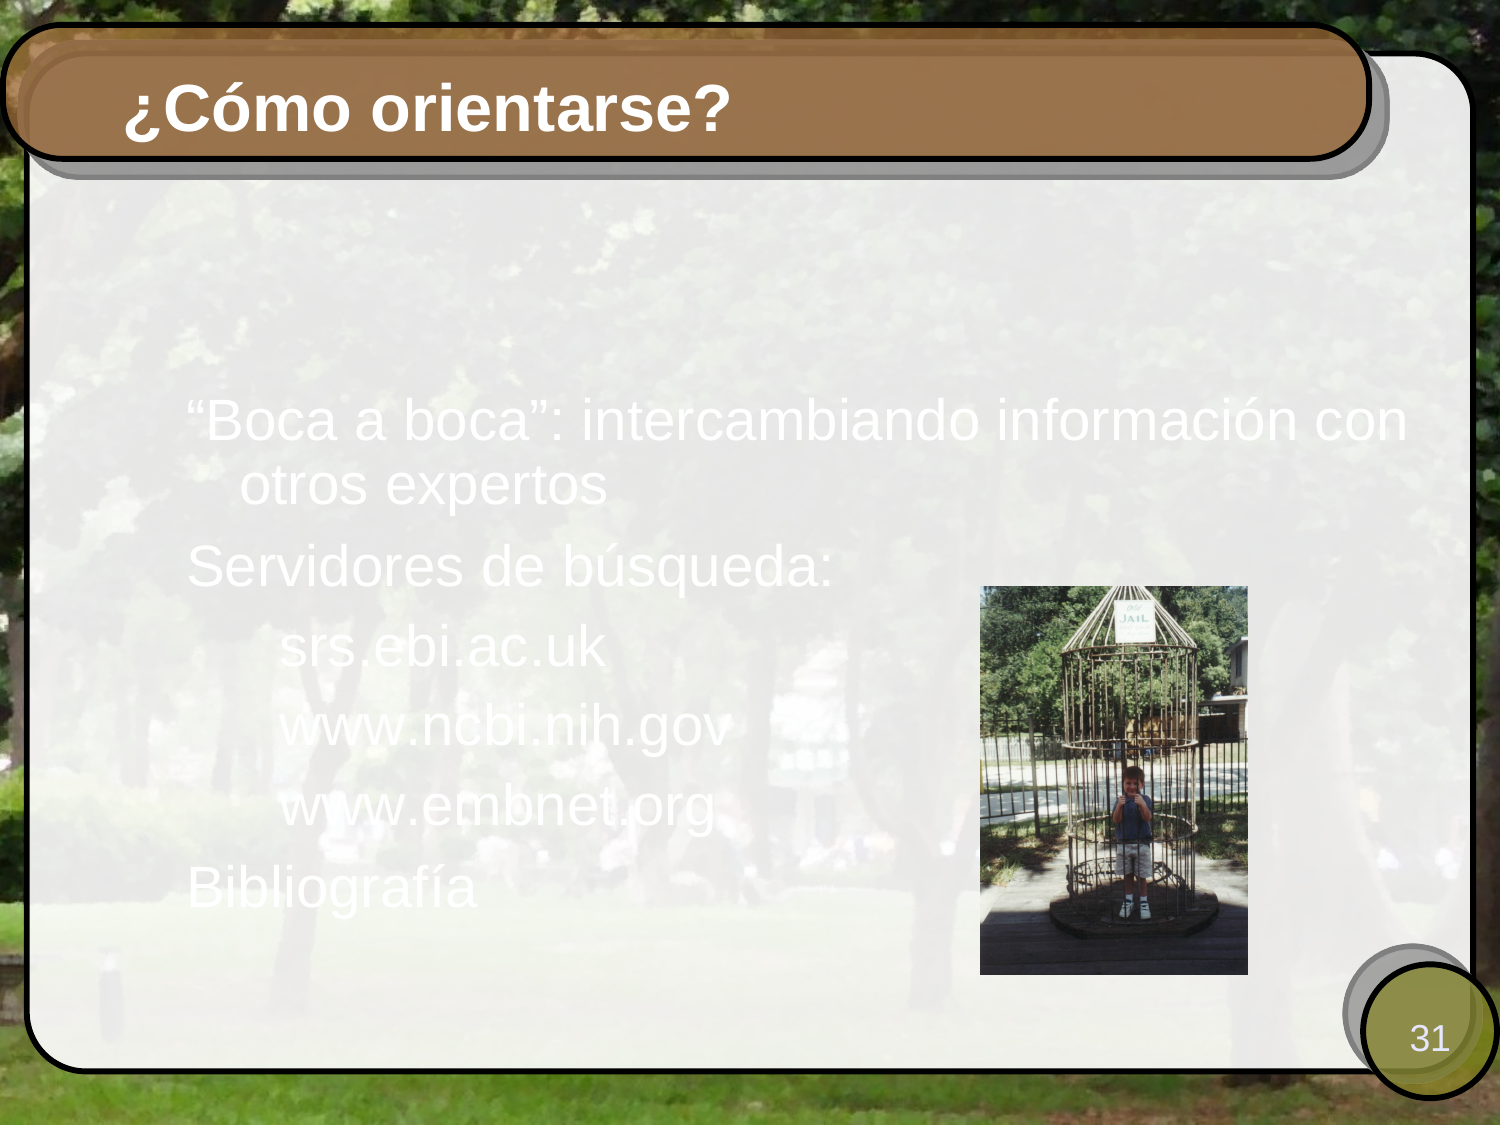

# ¿Cómo orientarse?
“Boca a boca”: intercambiando información con otros expertos
Servidores de búsqueda:
 srs.ebi.ac.uk
 www.ncbi.nih.gov
 www.embnet.org
Bibliografía
31